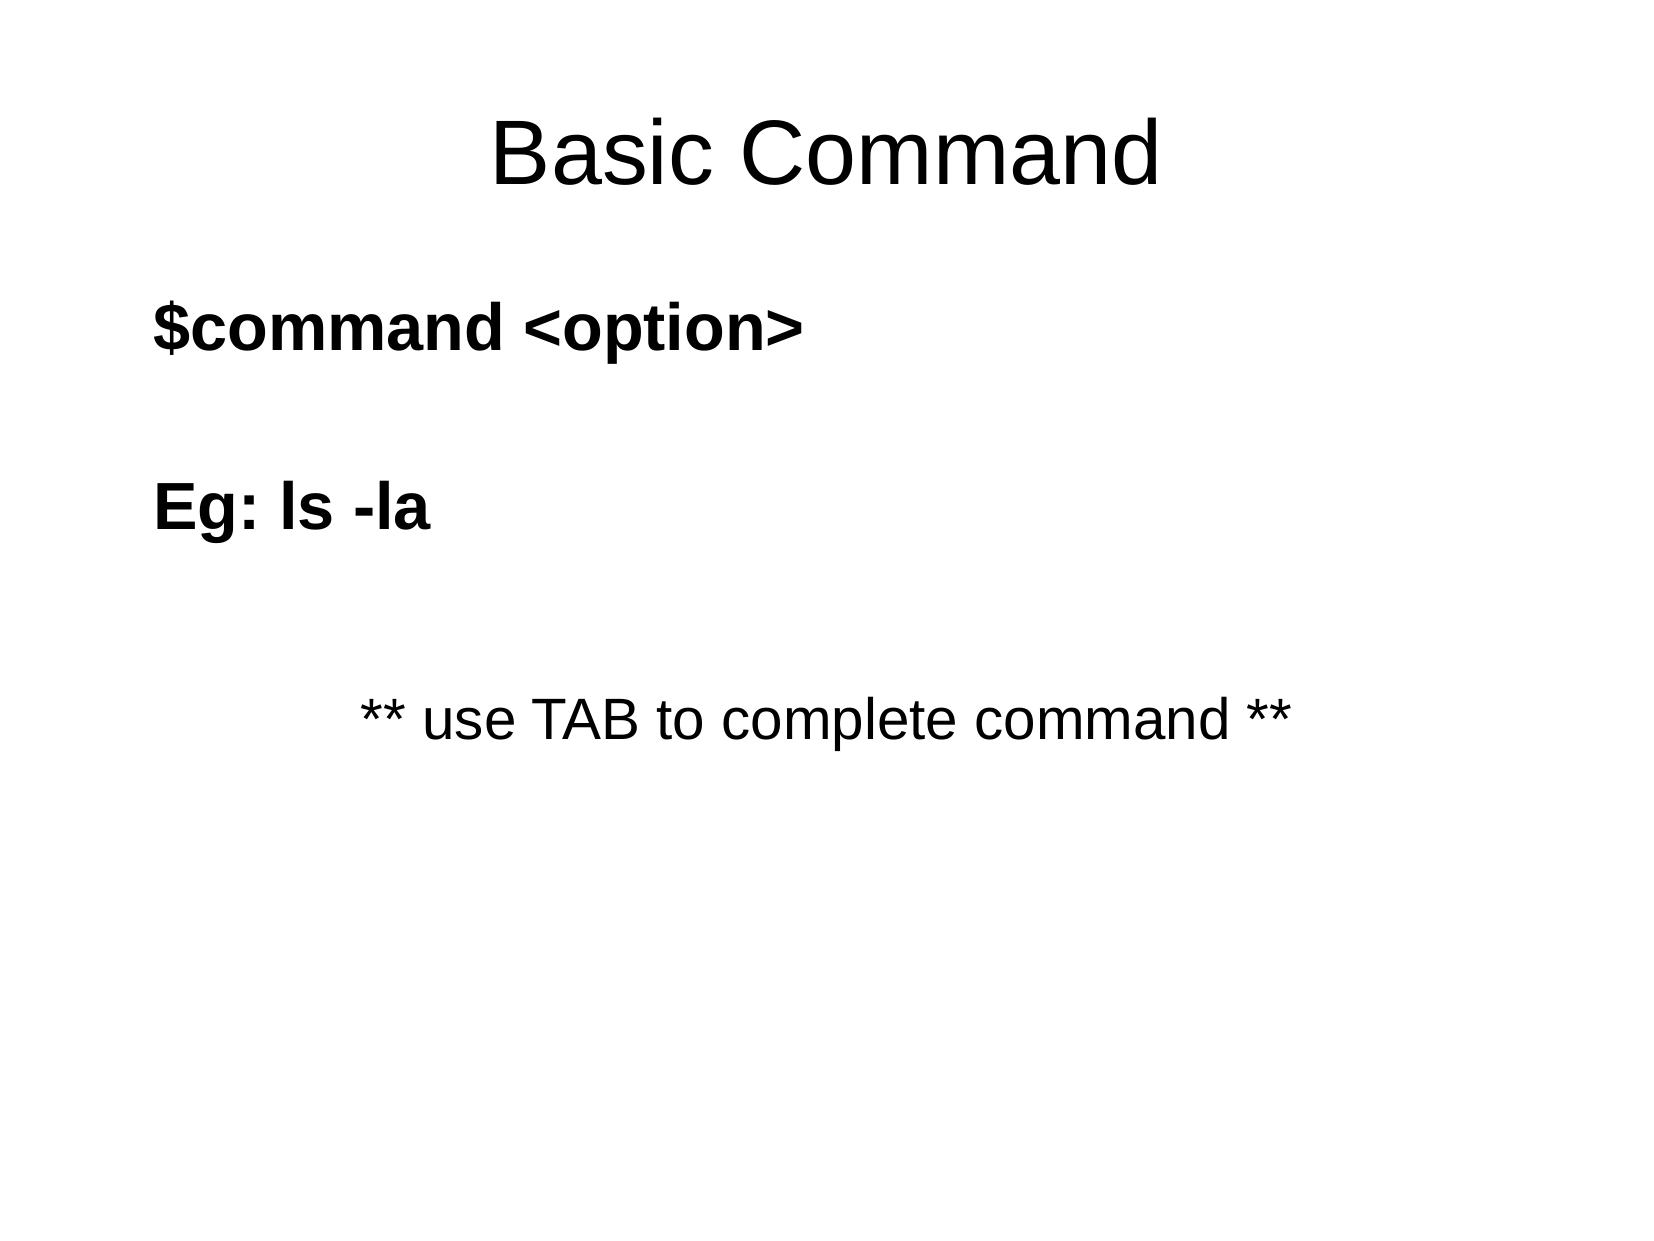

# Basic Command
$command <option>
Eg: ls -la
** use TAB to complete command **